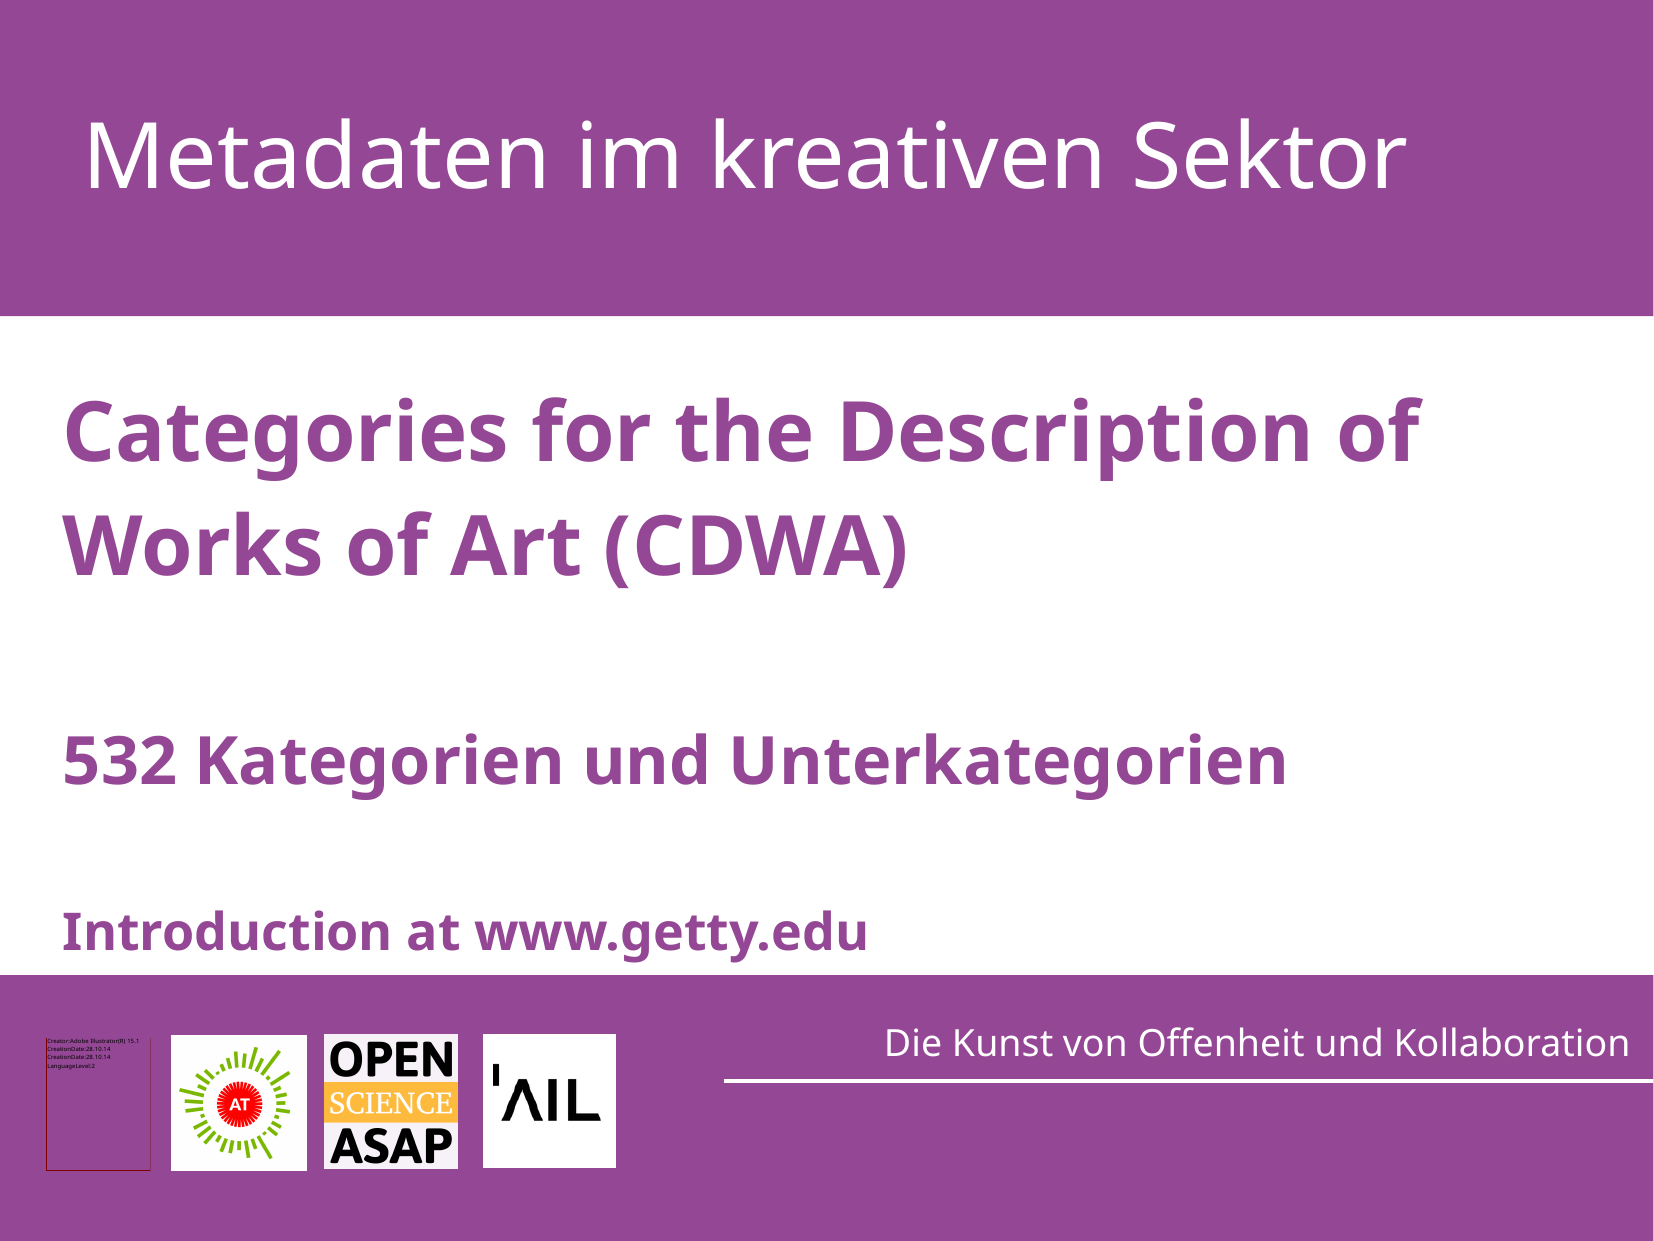

# Metadaten im kreativen Sektor
Categories for the Description of Works of Art (CDWA)
532 Kategorien und Unterkategorien
Introduction at www.getty.edu
Die Kunst von Offenheit und Kollaboration